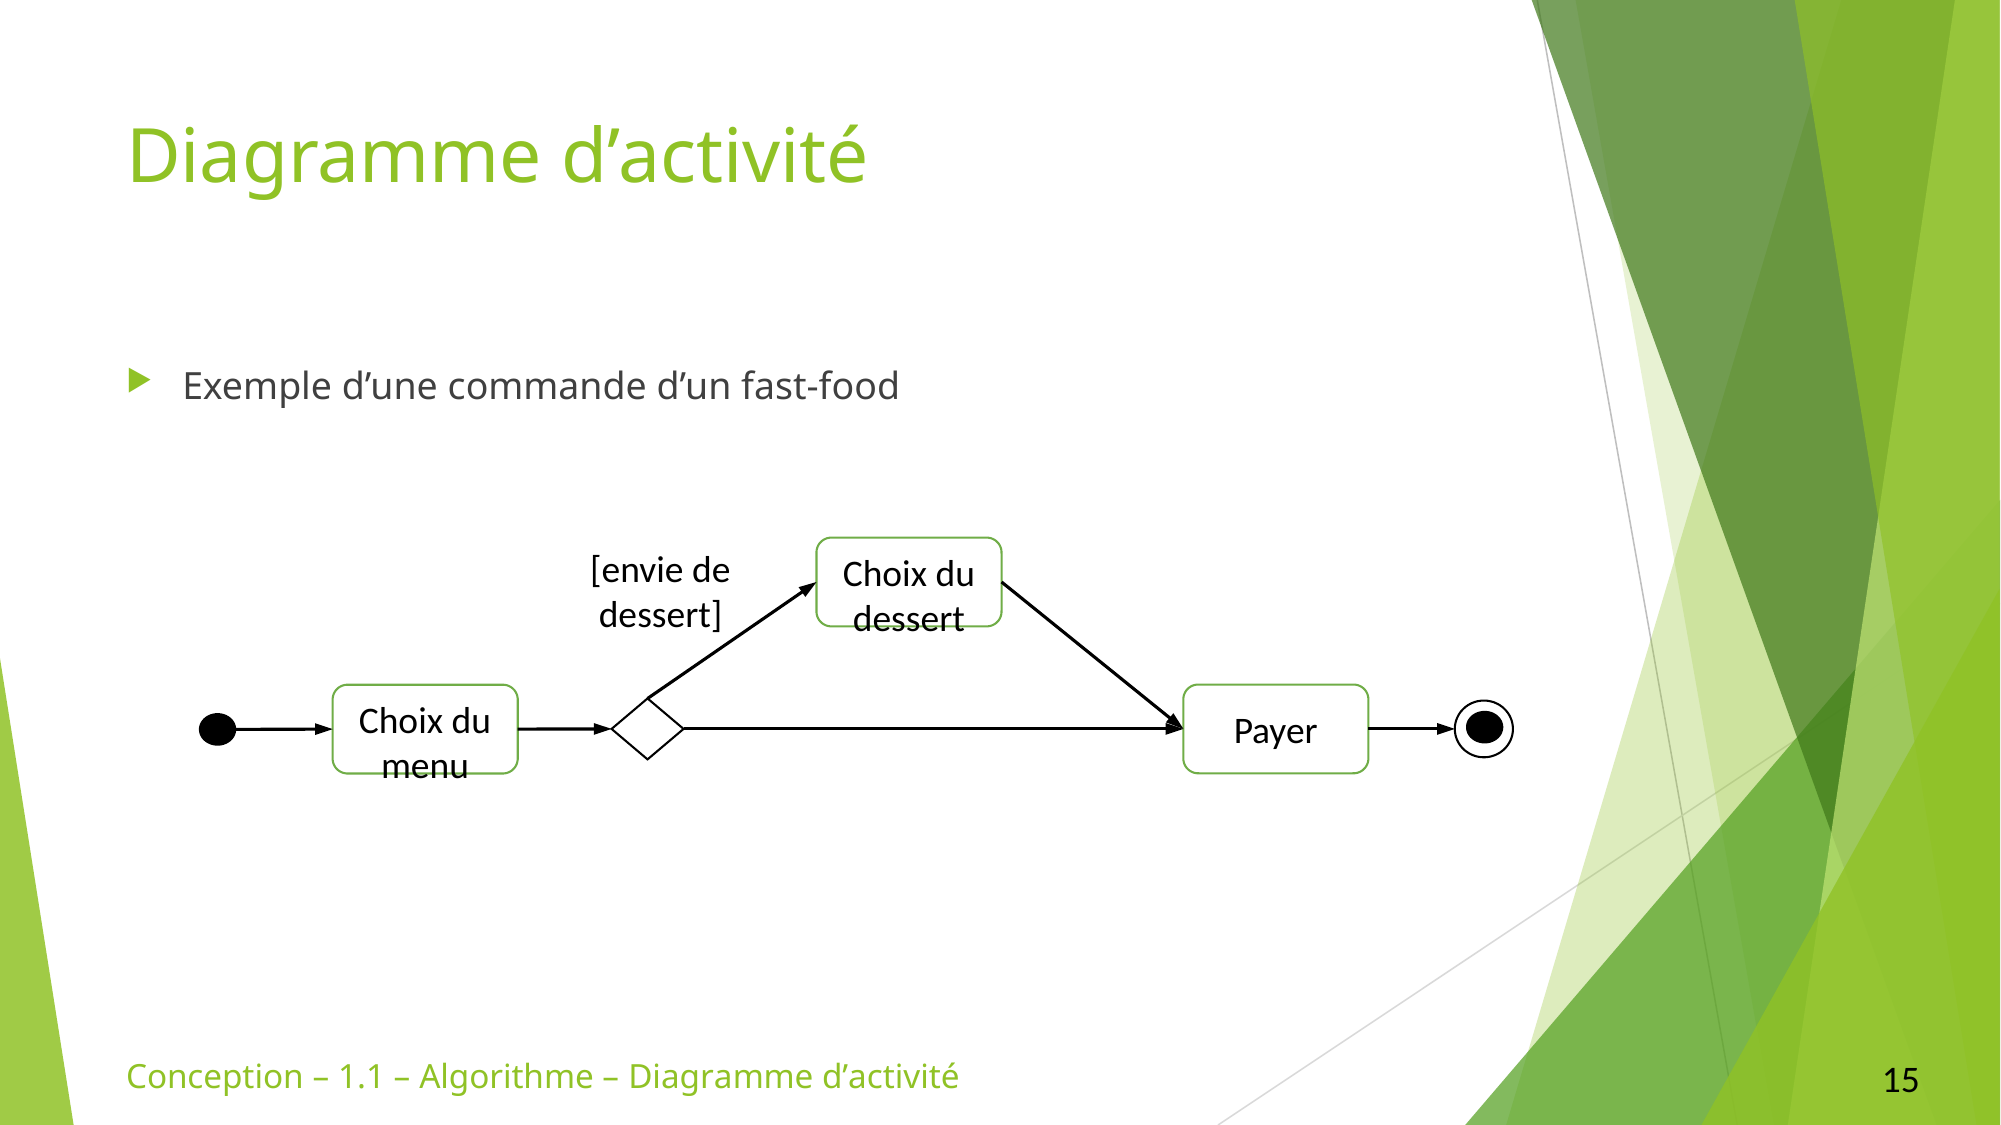

# Diagramme d’activité
Exemple d’une commande d’un fast-food
[envie de
 dessert]
Choix du dessert
Payer
Choix du
menu
Conception – 1.1 – Algorithme – Diagramme d’activité